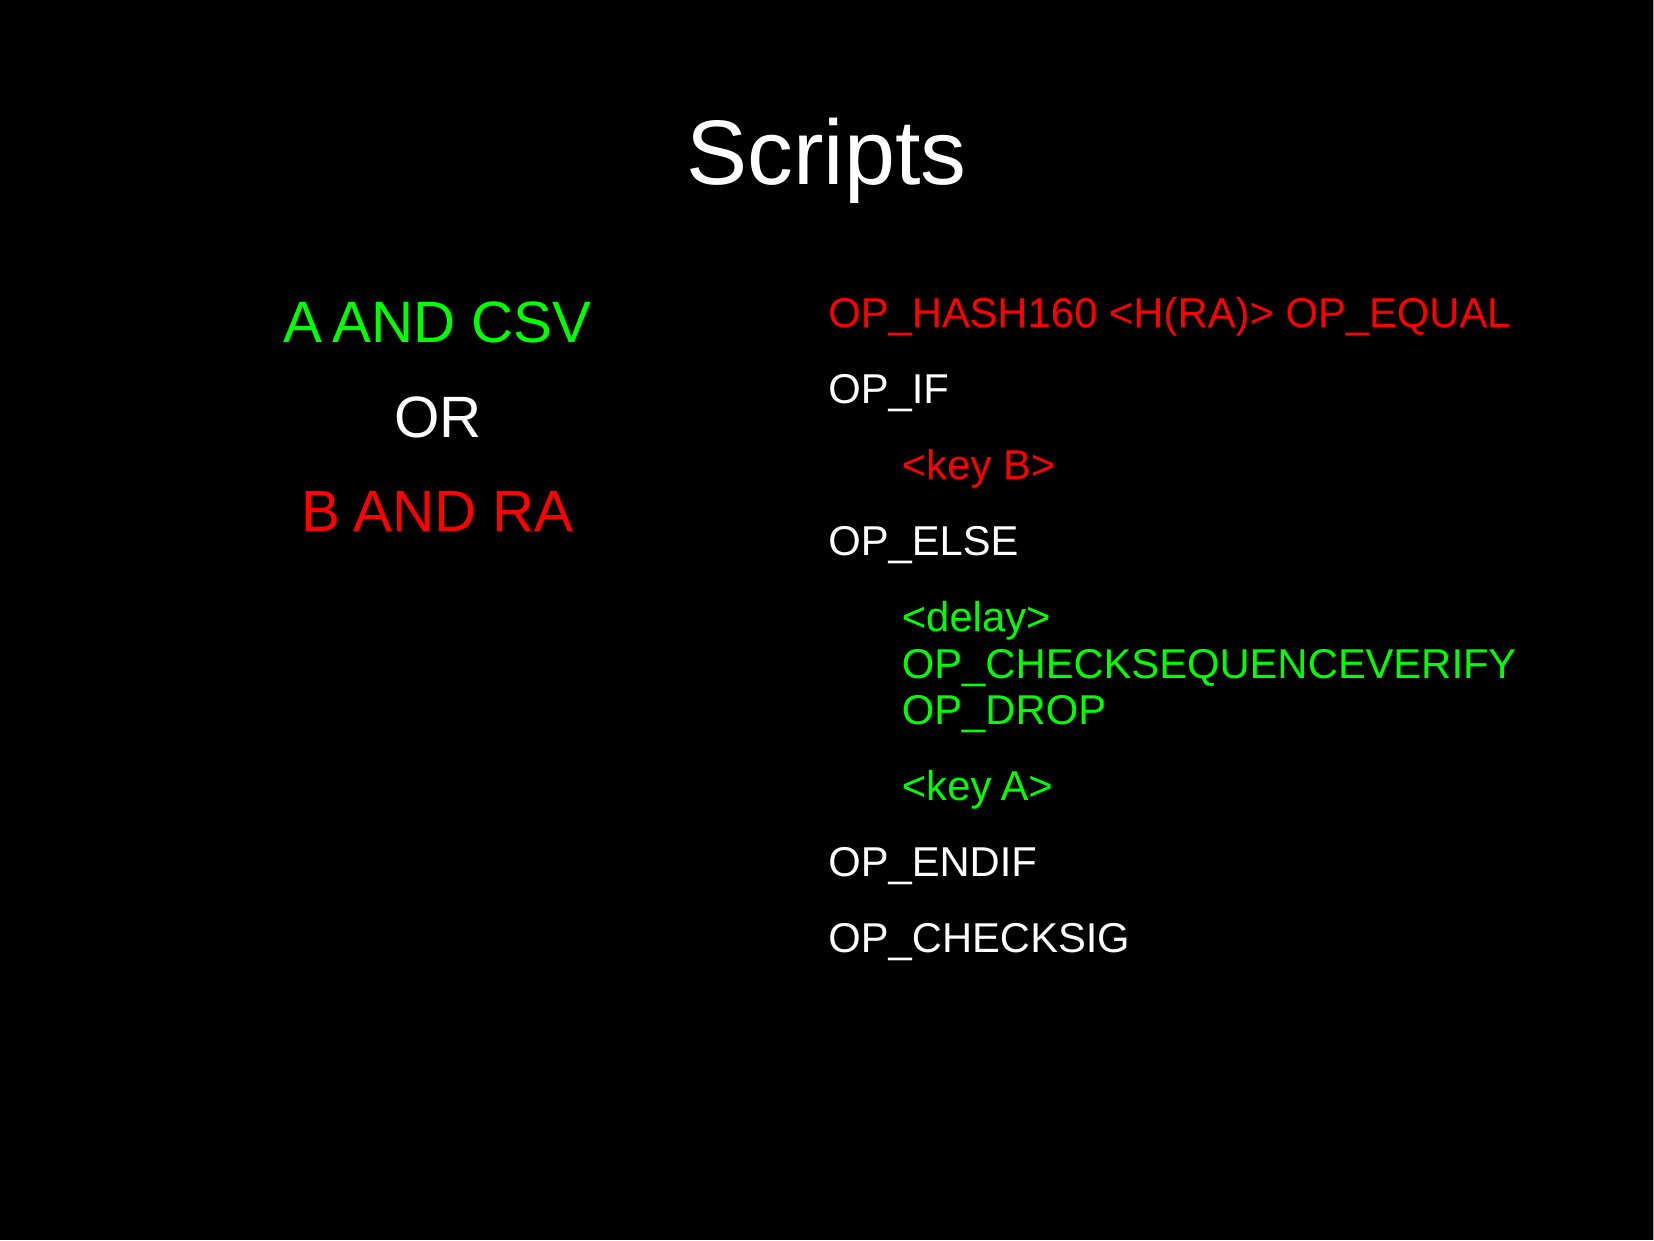

# Scripts
A AND CSV
OR
B AND RA
OP_HASH160 <H(RA)> OP_EQUAL
OP_IF
<key B>
OP_ELSE
<delay> OP_CHECKSEQUENCEVERIFY OP_DROP
<key A>
OP_ENDIF
OP_CHECKSIG